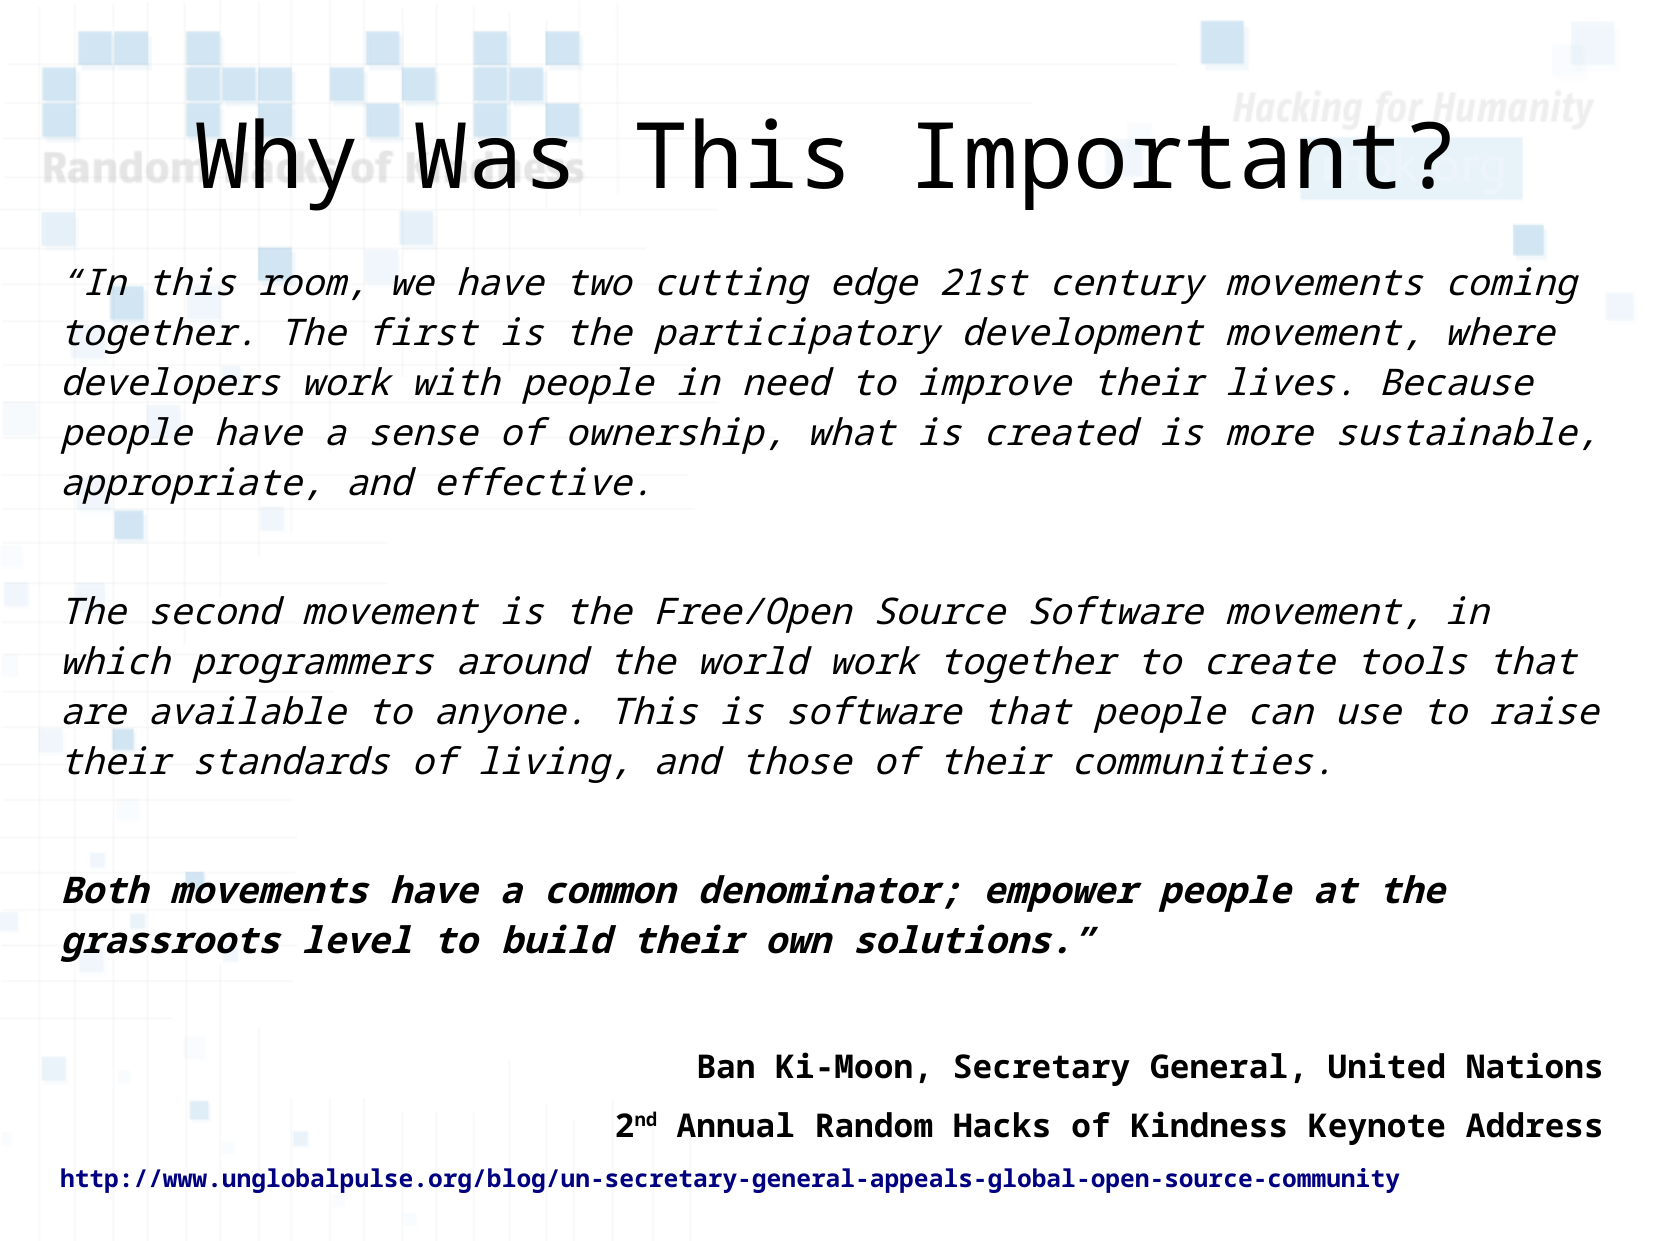

# Why Was This Important?
“In this room, we have two cutting edge 21st century movements coming together. The first is the participatory development movement, where developers work with people in need to improve their lives. Because people have a sense of ownership, what is created is more sustainable, appropriate, and effective.
The second movement is the Free/Open Source Software movement, in which programmers around the world work together to create tools that are available to anyone. This is software that people can use to raise their standards of living, and those of their communities.
Both movements have a common denominator; empower people at the grassroots level to 	build their own solutions.”
Ban Ki-Moon, Secretary General, United Nations
2nd Annual Random Hacks of Kindness Keynote Address
http://www.unglobalpulse.org/blog/un-secretary-general-appeals-global-open-source-community